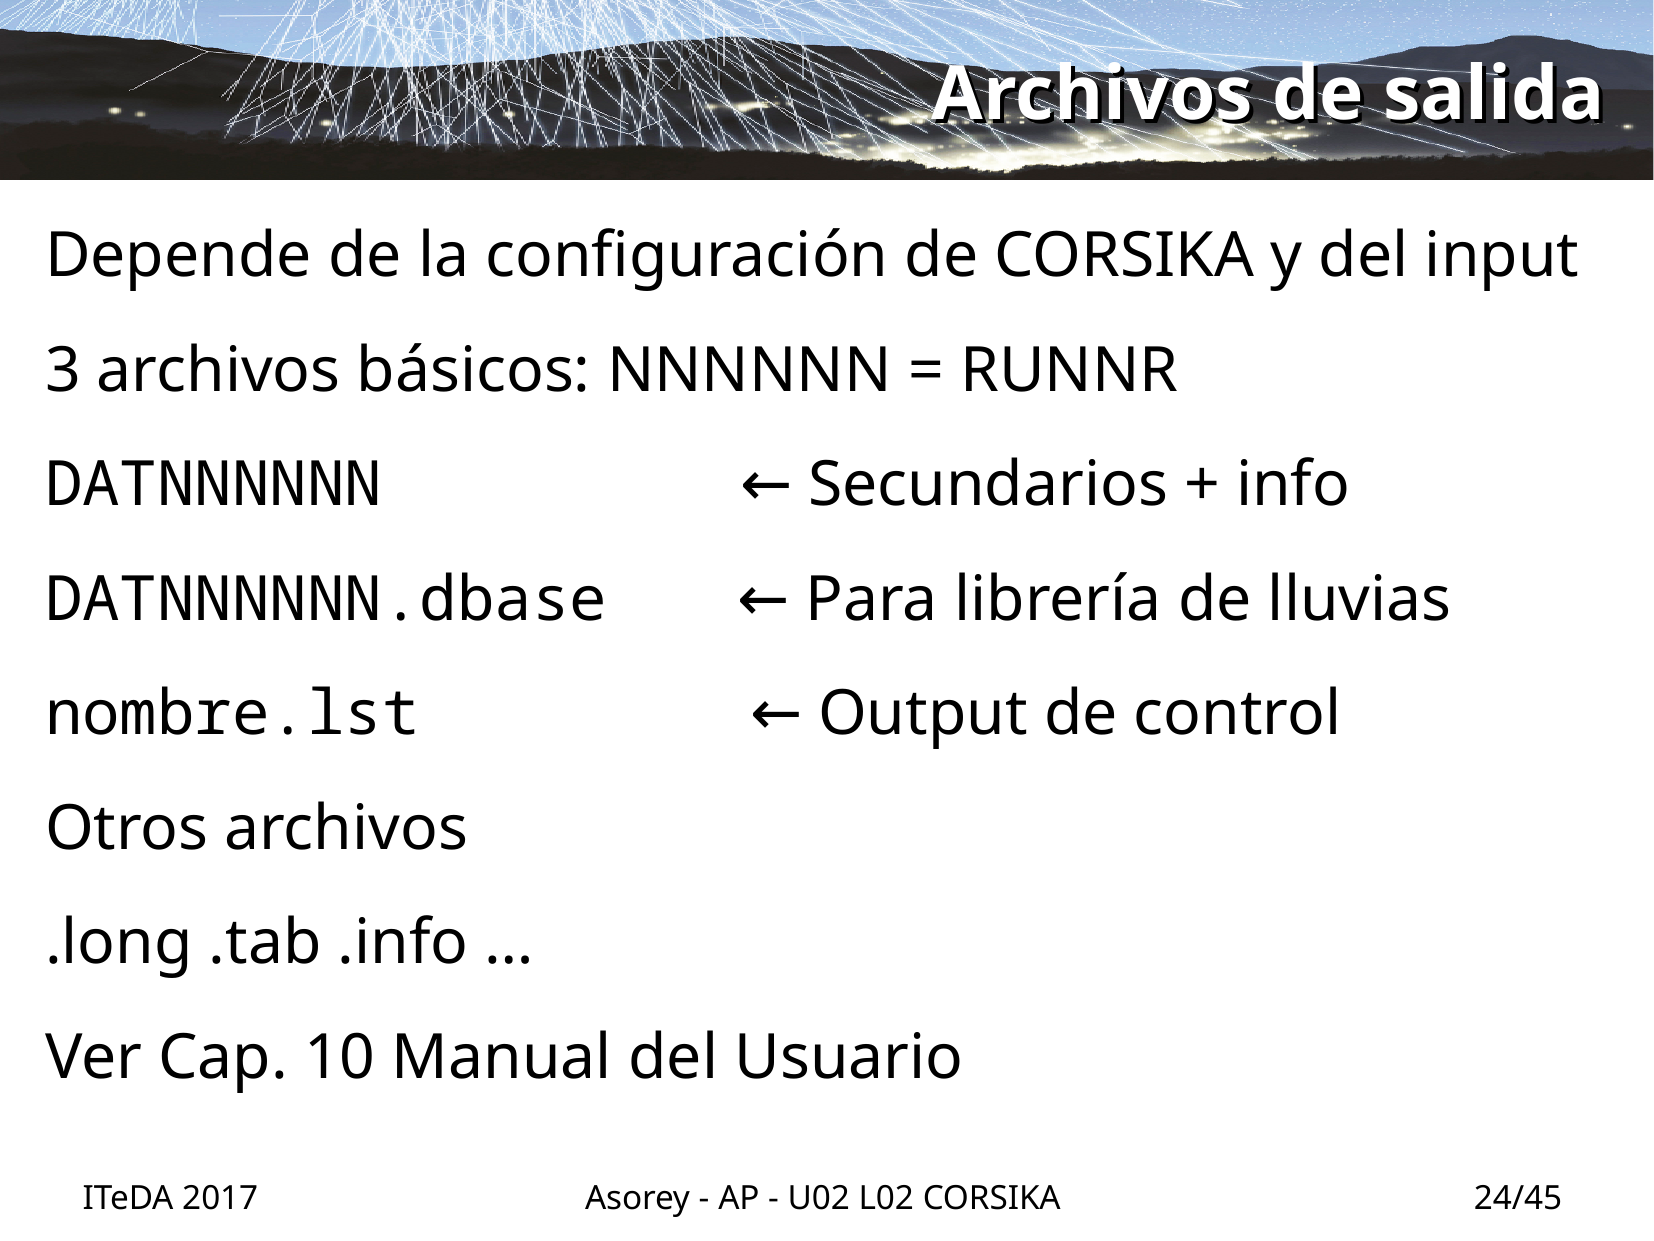

# Archivos de salida
Depende de la configuración de CORSIKA y del input
3 archivos básicos: NNNNNN = RUNNR
DATNNNNNN ← Secundarios + info
DATNNNNNN.dbase ← Para librería de lluvias
nombre.lst ← Output de control
Otros archivos
.long .tab .info …
Ver Cap. 10 Manual del Usuario
ITeDA 2017
Asorey - AP - U02 L02 CORSIKA
24